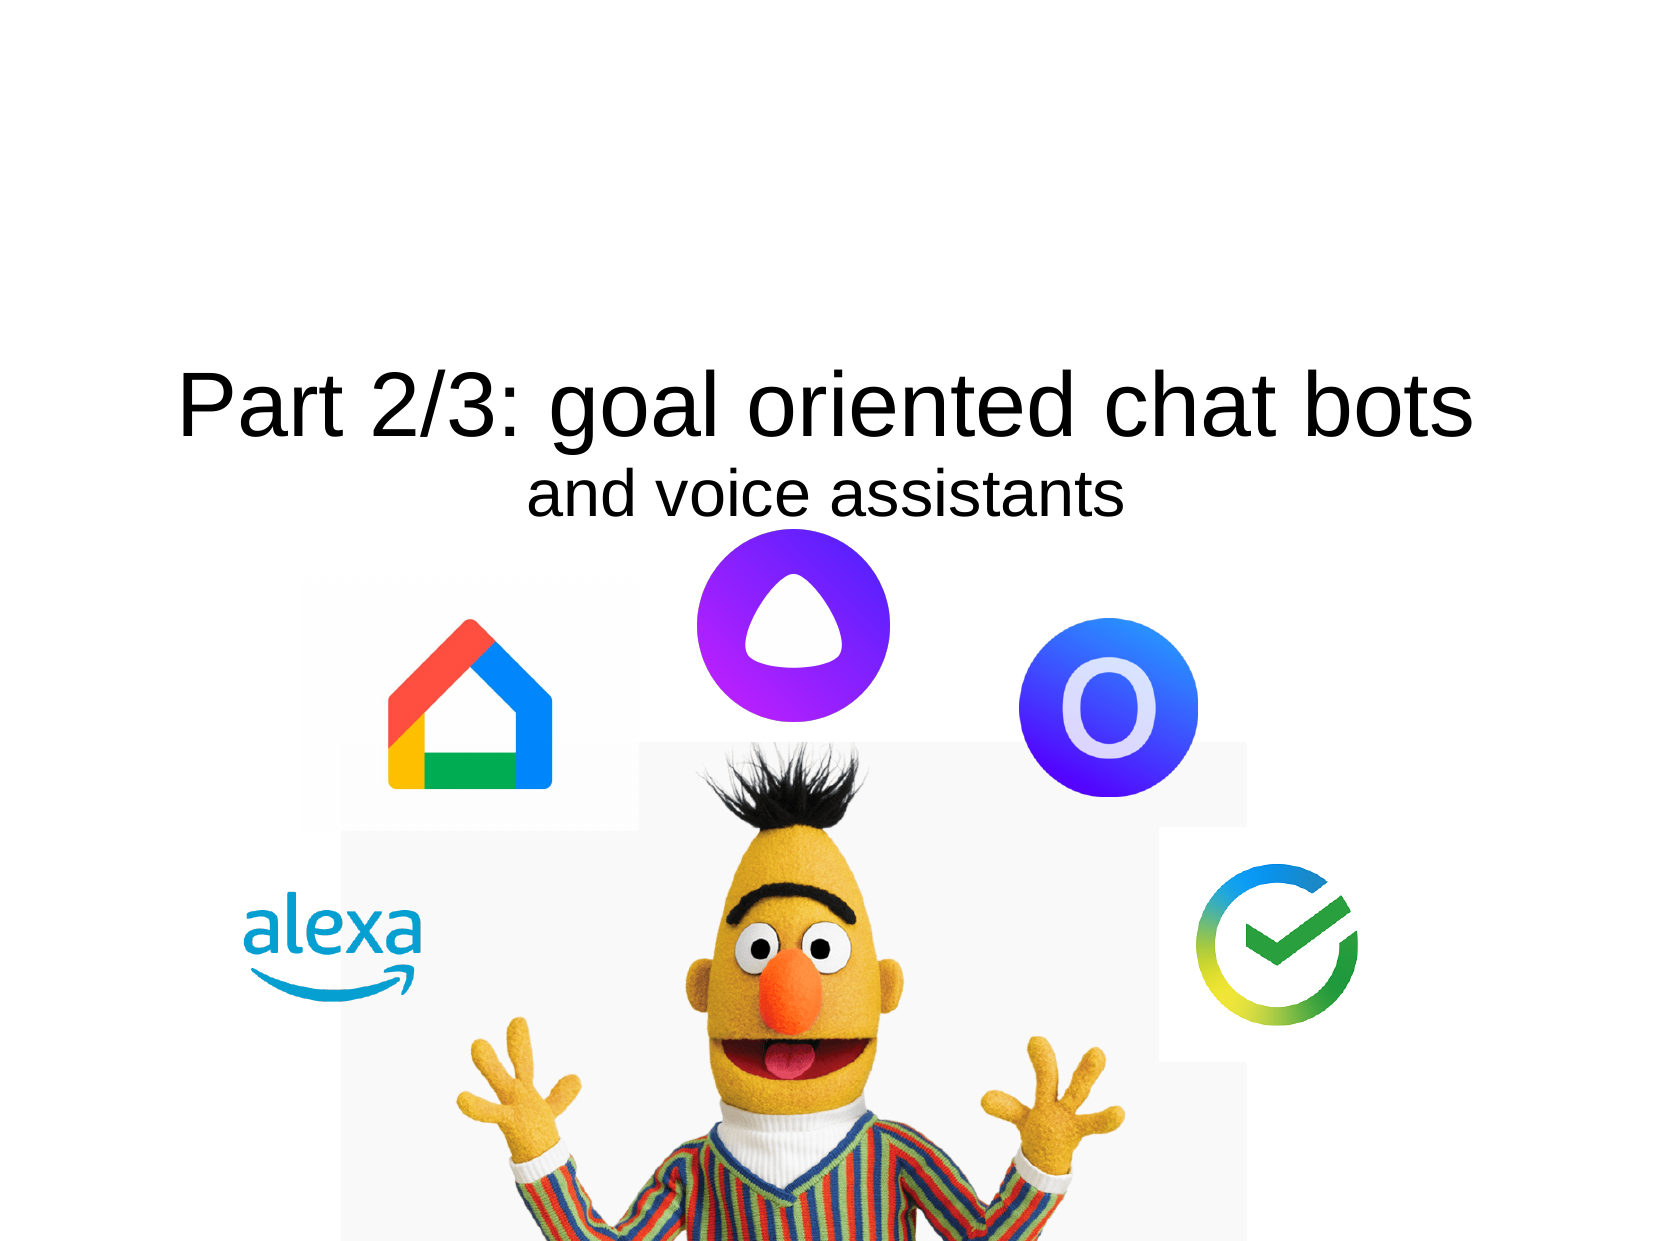

# Part 2/3: goal oriented chat bots and voice assistants